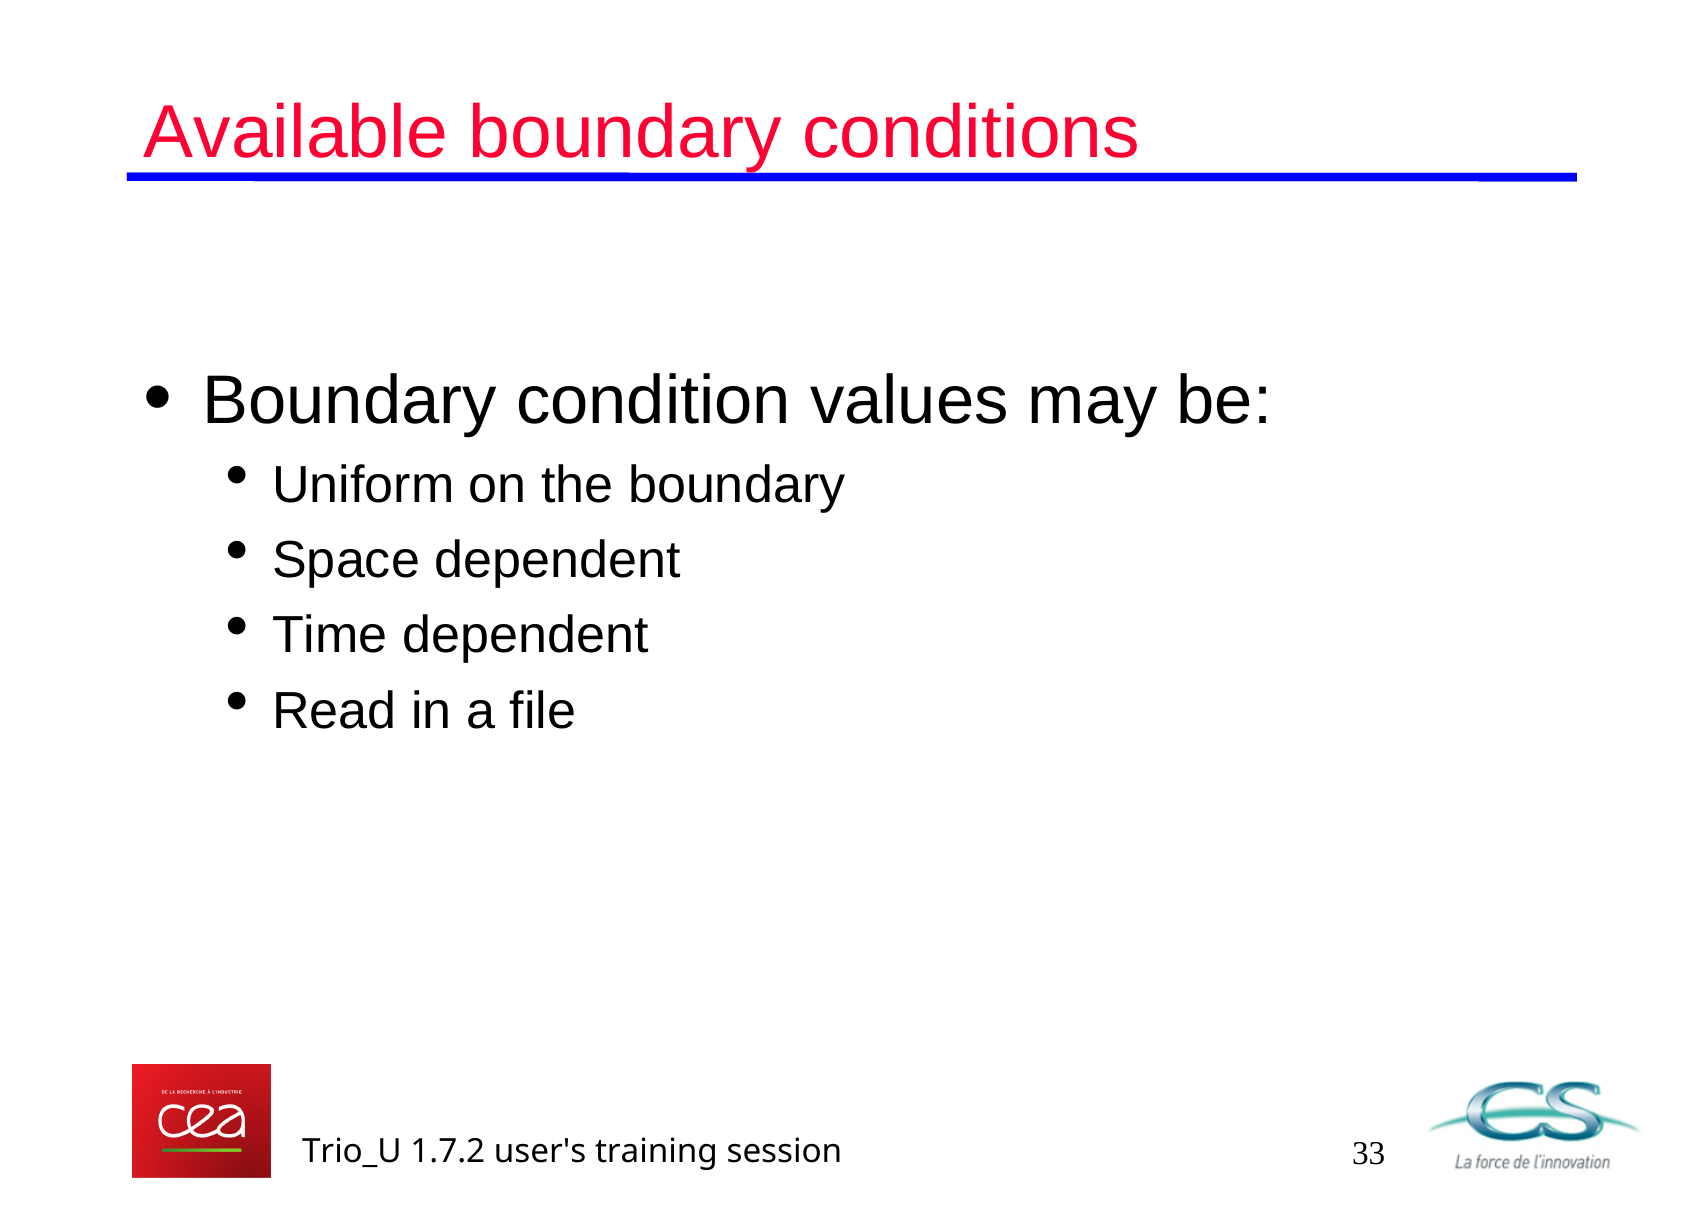

# Available boundary conditions
Boundary condition values may be:
Uniform on the boundary
Space dependent
Time dependent
Read in a file
Trio_U 1.7.2 user's training session
33